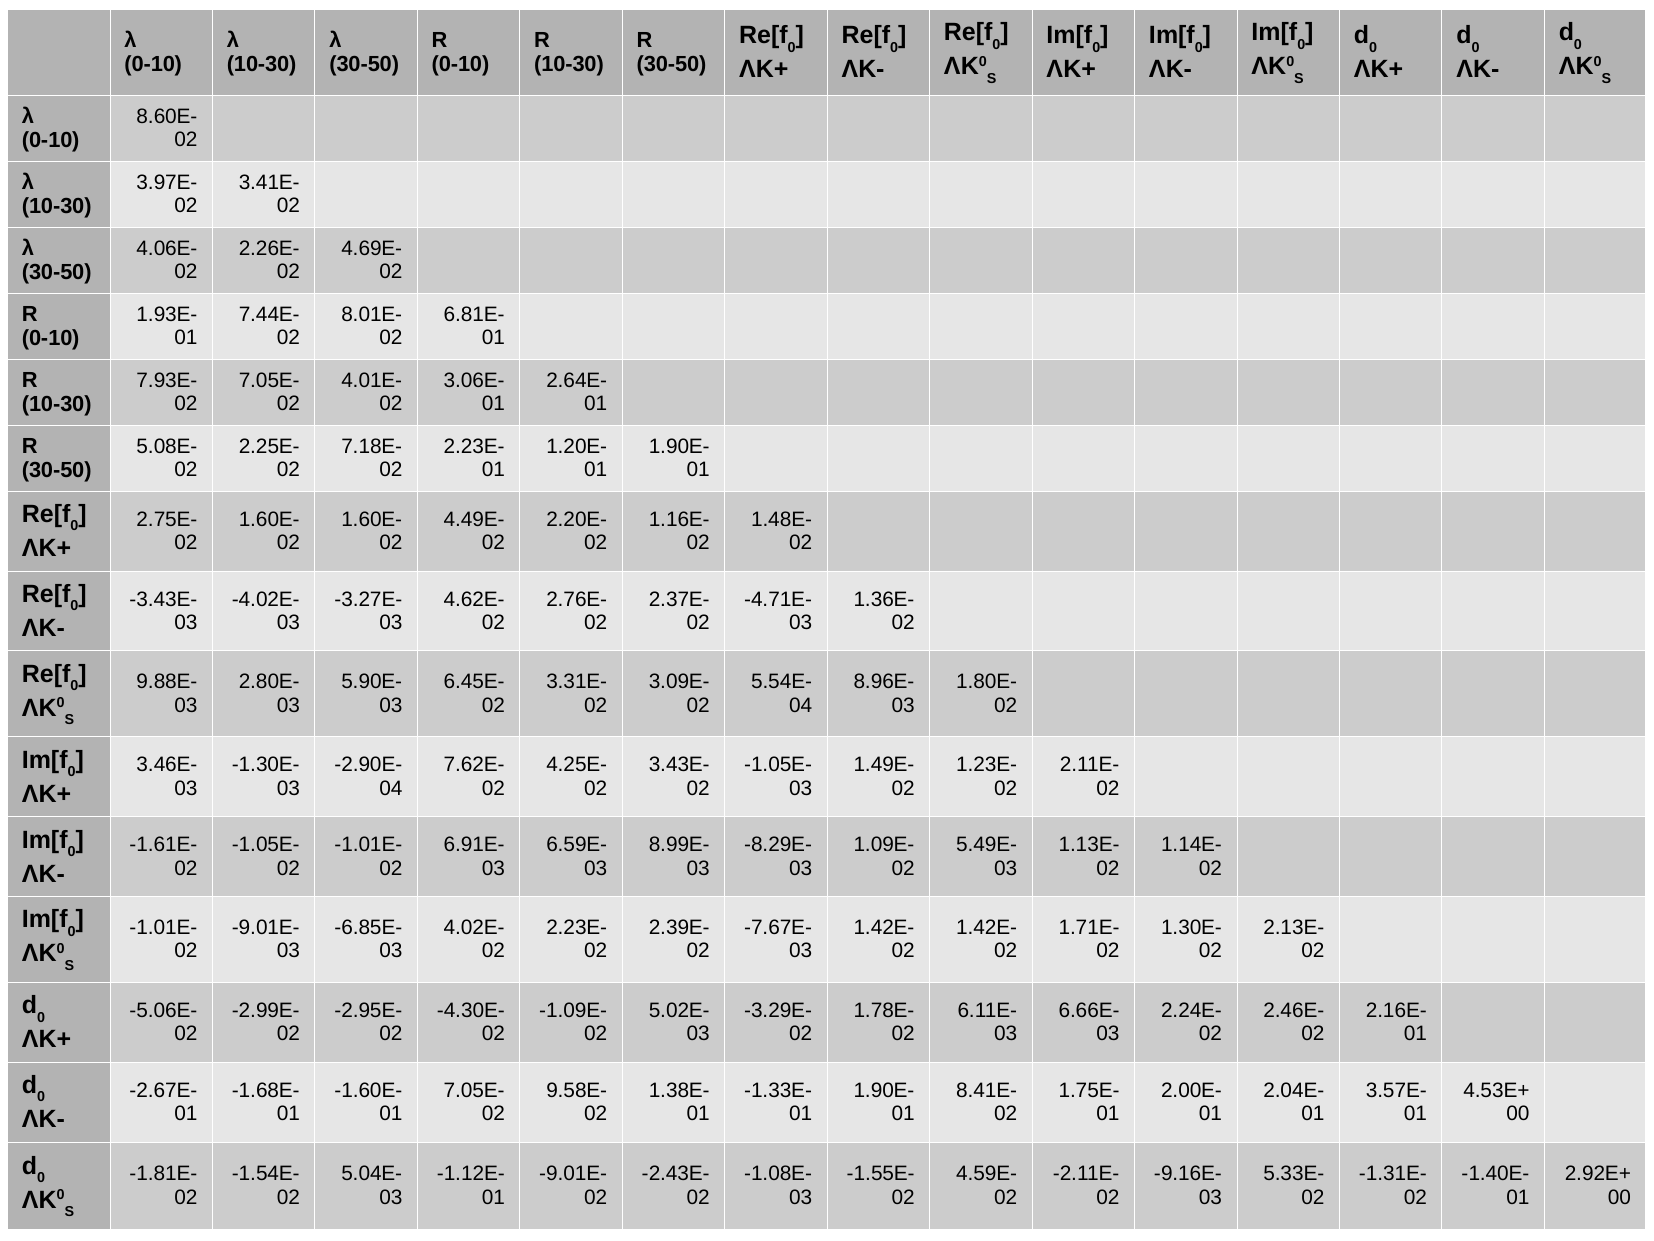

| | λ (0-10) | λ (10-30) | λ (30-50) | R (0-10) | R (10-30) | R (30-50) | Re[f0] ΛK+ | Re[f0] ΛK- | Re[f0] ΛK0S | Im[f0] ΛK+ | Im[f0] ΛK- | Im[f0] ΛK0S | d0 ΛK+ | d0 ΛK- | d0 ΛK0S |
| --- | --- | --- | --- | --- | --- | --- | --- | --- | --- | --- | --- | --- | --- | --- | --- |
| λ (0-10) | 8.60E-02 | | | | | | | | | | | | | | |
| λ (10-30) | 3.97E-02 | 3.41E-02 | | | | | | | | | | | | | |
| λ (30-50) | 4.06E-02 | 2.26E-02 | 4.69E-02 | | | | | | | | | | | | |
| R (0-10) | 1.93E-01 | 7.44E-02 | 8.01E-02 | 6.81E-01 | | | | | | | | | | | |
| R (10-30) | 7.93E-02 | 7.05E-02 | 4.01E-02 | 3.06E-01 | 2.64E-01 | | | | | | | | | | |
| R (30-50) | 5.08E-02 | 2.25E-02 | 7.18E-02 | 2.23E-01 | 1.20E-01 | 1.90E-01 | | | | | | | | | |
| Re[f0] ΛK+ | 2.75E-02 | 1.60E-02 | 1.60E-02 | 4.49E-02 | 2.20E-02 | 1.16E-02 | 1.48E-02 | | | | | | | | |
| Re[f0] ΛK- | -3.43E-03 | -4.02E-03 | -3.27E-03 | 4.62E-02 | 2.76E-02 | 2.37E-02 | -4.71E-03 | 1.36E-02 | | | | | | | |
| Re[f0] ΛK0S | 9.88E-03 | 2.80E-03 | 5.90E-03 | 6.45E-02 | 3.31E-02 | 3.09E-02 | 5.54E-04 | 8.96E-03 | 1.80E-02 | | | | | | |
| Im[f0] ΛK+ | 3.46E-03 | -1.30E-03 | -2.90E-04 | 7.62E-02 | 4.25E-02 | 3.43E-02 | -1.05E-03 | 1.49E-02 | 1.23E-02 | 2.11E-02 | | | | | |
| Im[f0] ΛK- | -1.61E-02 | -1.05E-02 | -1.01E-02 | 6.91E-03 | 6.59E-03 | 8.99E-03 | -8.29E-03 | 1.09E-02 | 5.49E-03 | 1.13E-02 | 1.14E-02 | | | | |
| Im[f0] ΛK0S | -1.01E-02 | -9.01E-03 | -6.85E-03 | 4.02E-02 | 2.23E-02 | 2.39E-02 | -7.67E-03 | 1.42E-02 | 1.42E-02 | 1.71E-02 | 1.30E-02 | 2.13E-02 | | | |
| d0 ΛK+ | -5.06E-02 | -2.99E-02 | -2.95E-02 | -4.30E-02 | -1.09E-02 | 5.02E-03 | -3.29E-02 | 1.78E-02 | 6.11E-03 | 6.66E-03 | 2.24E-02 | 2.46E-02 | 2.16E-01 | | |
| d0 ΛK- | -2.67E-01 | -1.68E-01 | -1.60E-01 | 7.05E-02 | 9.58E-02 | 1.38E-01 | -1.33E-01 | 1.90E-01 | 8.41E-02 | 1.75E-01 | 2.00E-01 | 2.04E-01 | 3.57E-01 | 4.53E+00 | |
| d0 ΛK0S | -1.81E-02 | -1.54E-02 | 5.04E-03 | -1.12E-01 | -9.01E-02 | -2.43E-02 | -1.08E-03 | -1.55E-02 | 4.59E-02 | -2.11E-02 | -9.16E-03 | 5.33E-02 | -1.31E-02 | -1.40E-01 | 2.92E+00 |